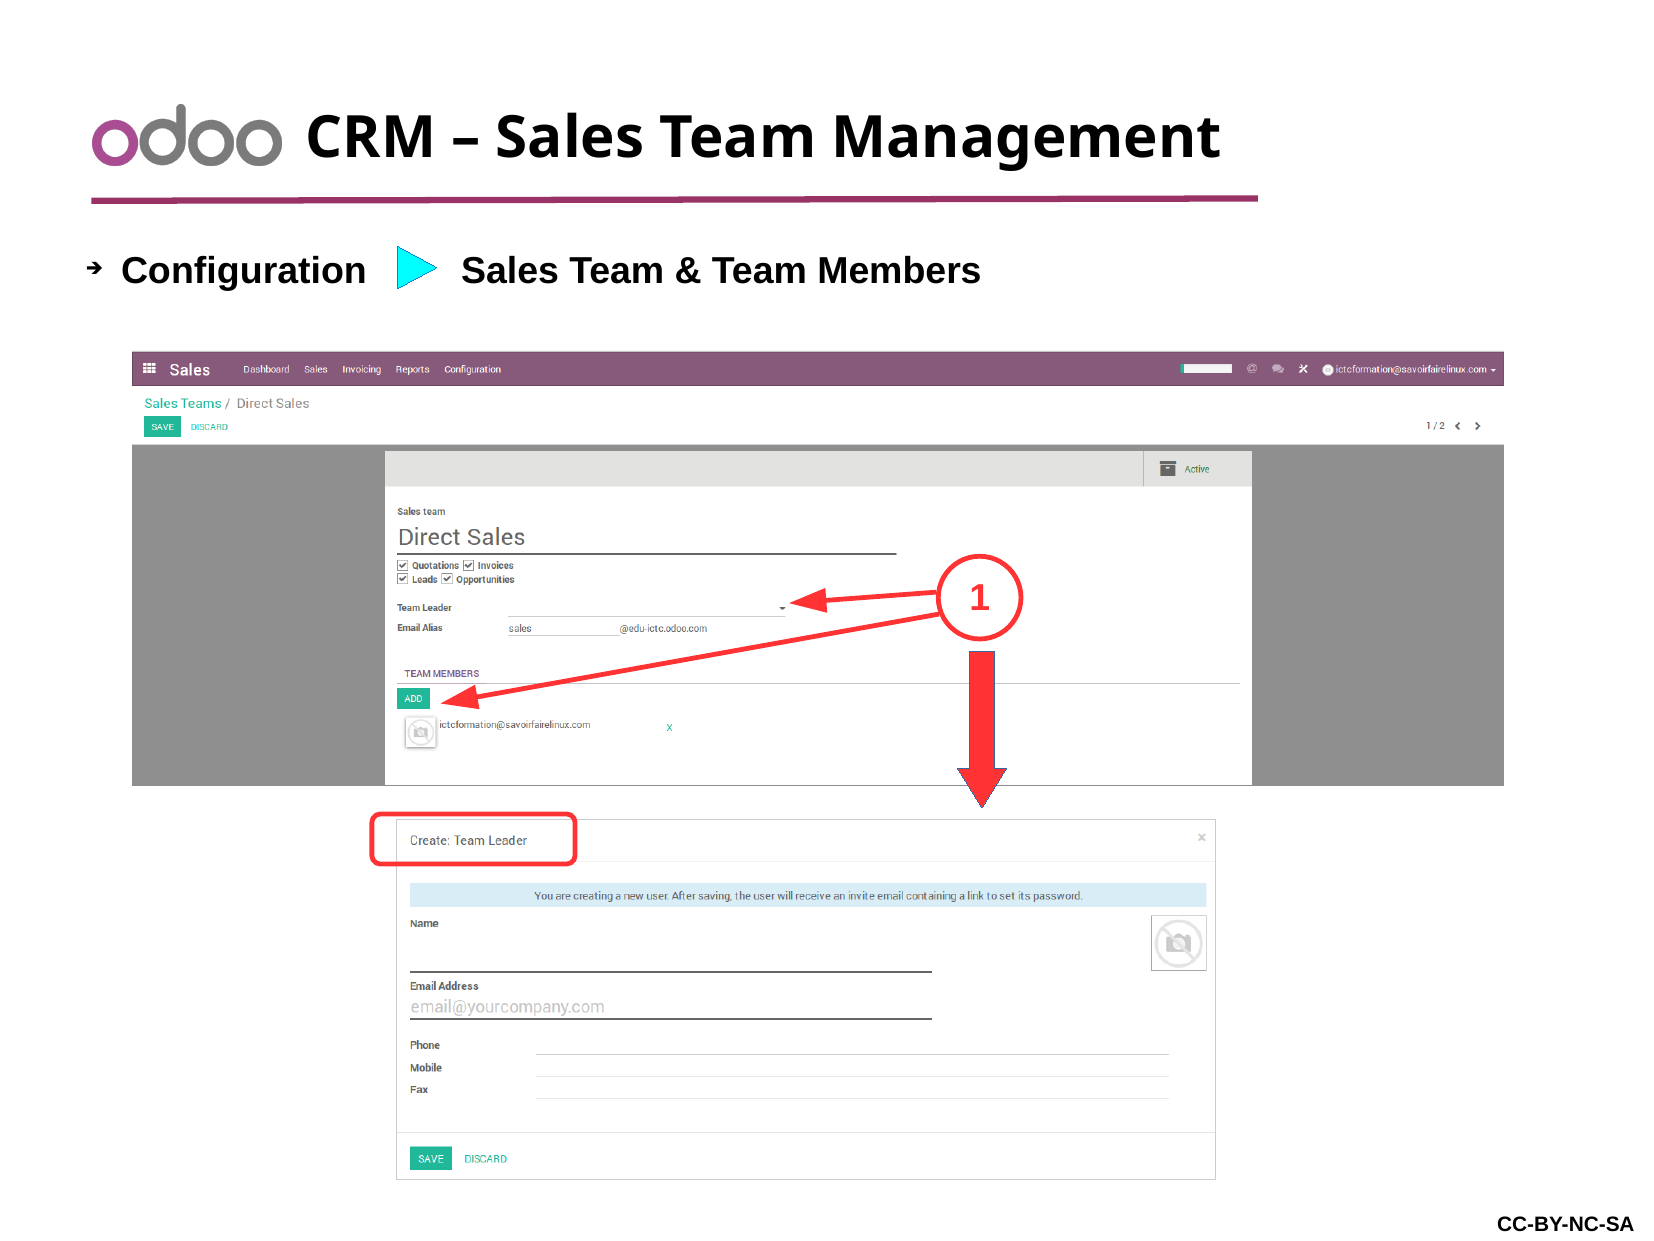

# CRM – Sales Team Management
Configuration Sales Team & Team Members
1
CC-BY-NC-SA